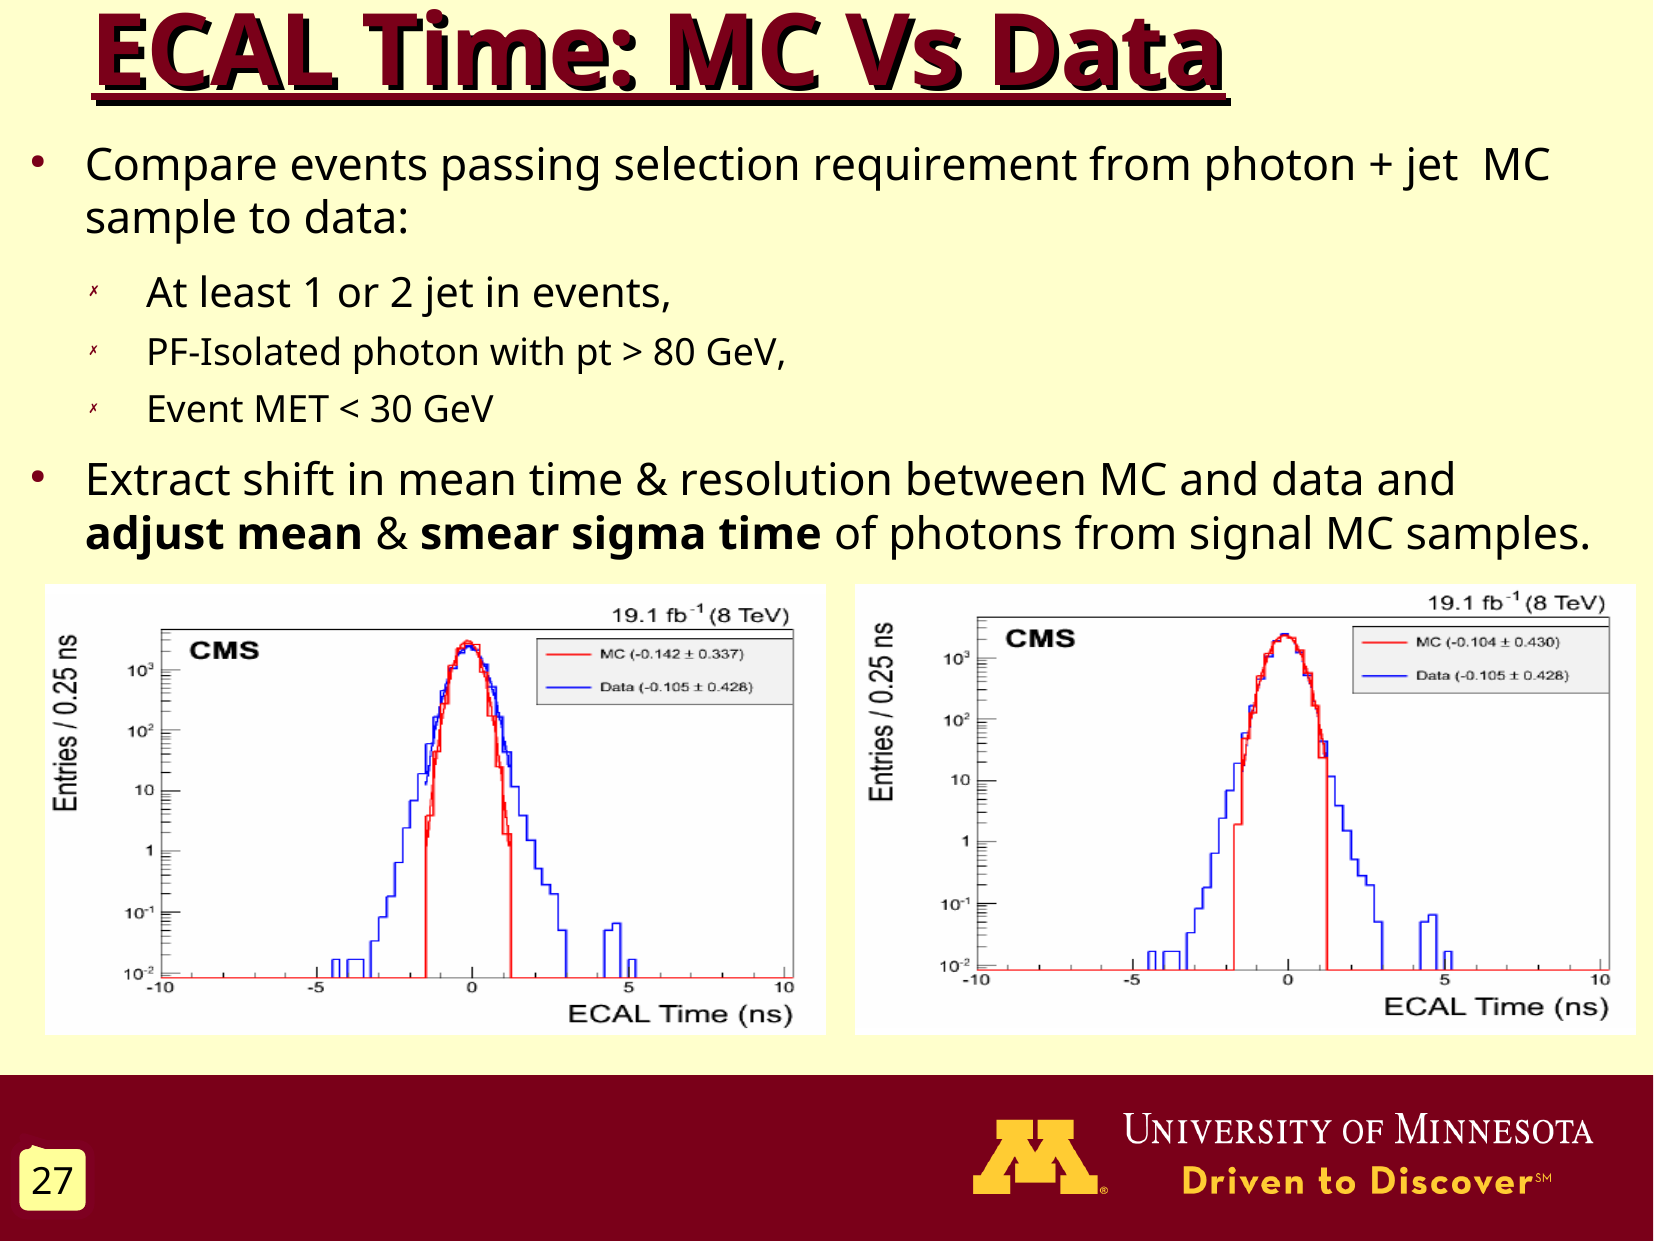

# ECAL Time: MC Vs Data
Compare events passing selection requirement from photon + jet MC sample to data:
Extract shift in mean time & resolution between MC and data and adjust mean & smear sigma time of photons from signal MC samples.
At least 1 or 2 jet in events,
PF-Isolated photon with pt > 80 GeV,
Event MET < 30 GeV
27